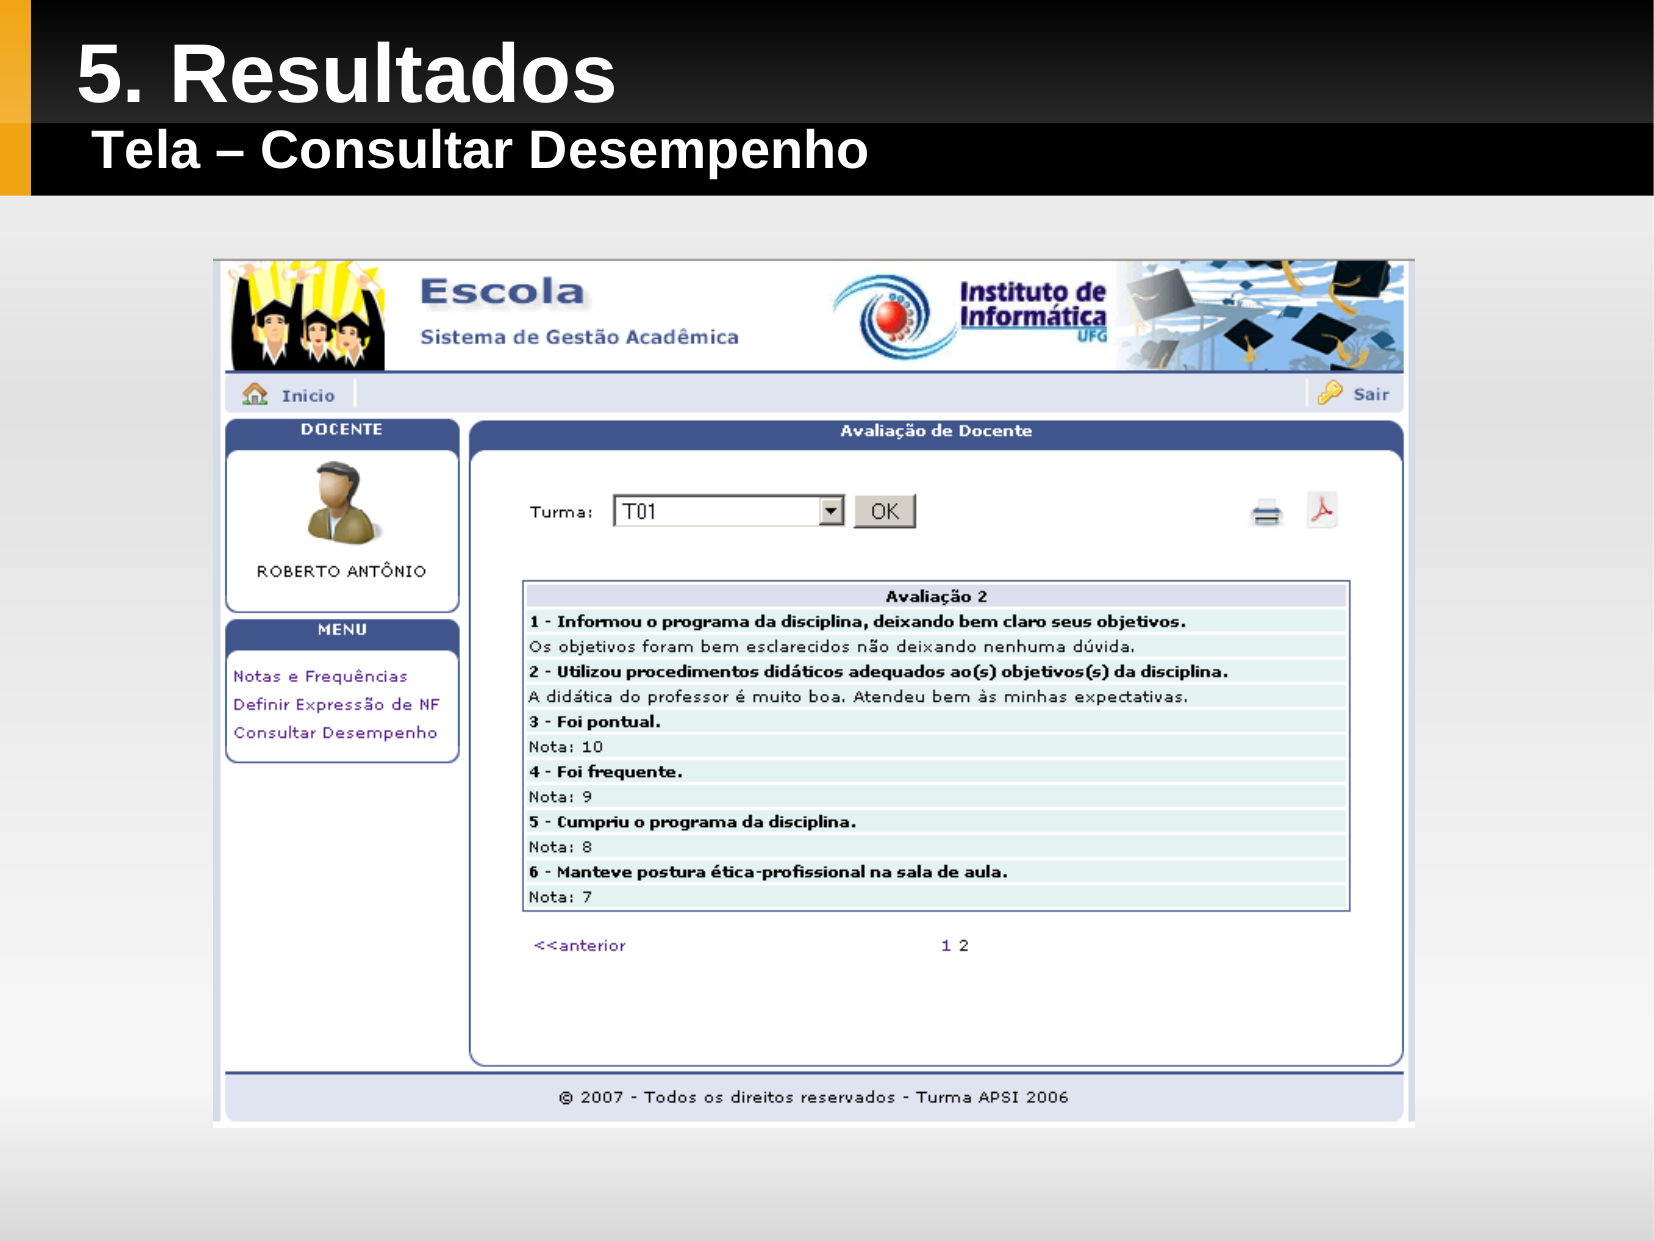

# 5. Resultados Tela – Consultar Desempenho